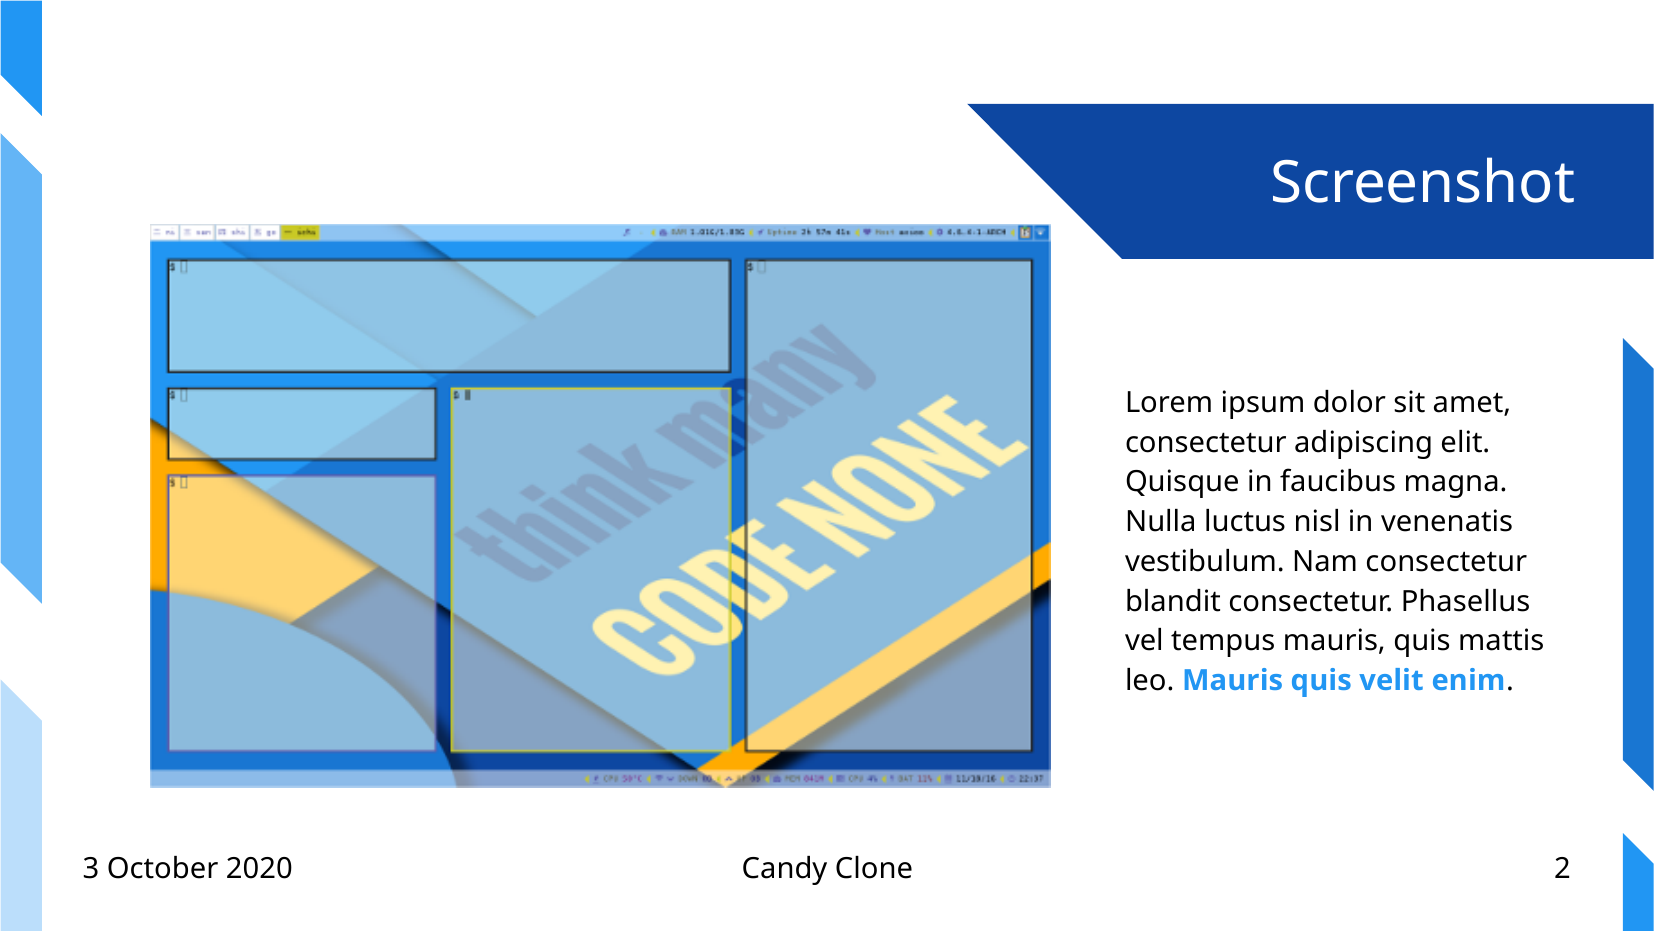

# Screenshot
Lorem ipsum dolor sit amet, consectetur adipiscing elit. Quisque in faucibus magna. Nulla luctus nisl in venenatis vestibulum. Nam consectetur blandit consectetur. Phasellus vel tempus mauris, quis mattis leo. Mauris quis velit enim.
3 October 2020
Candy Clone
2